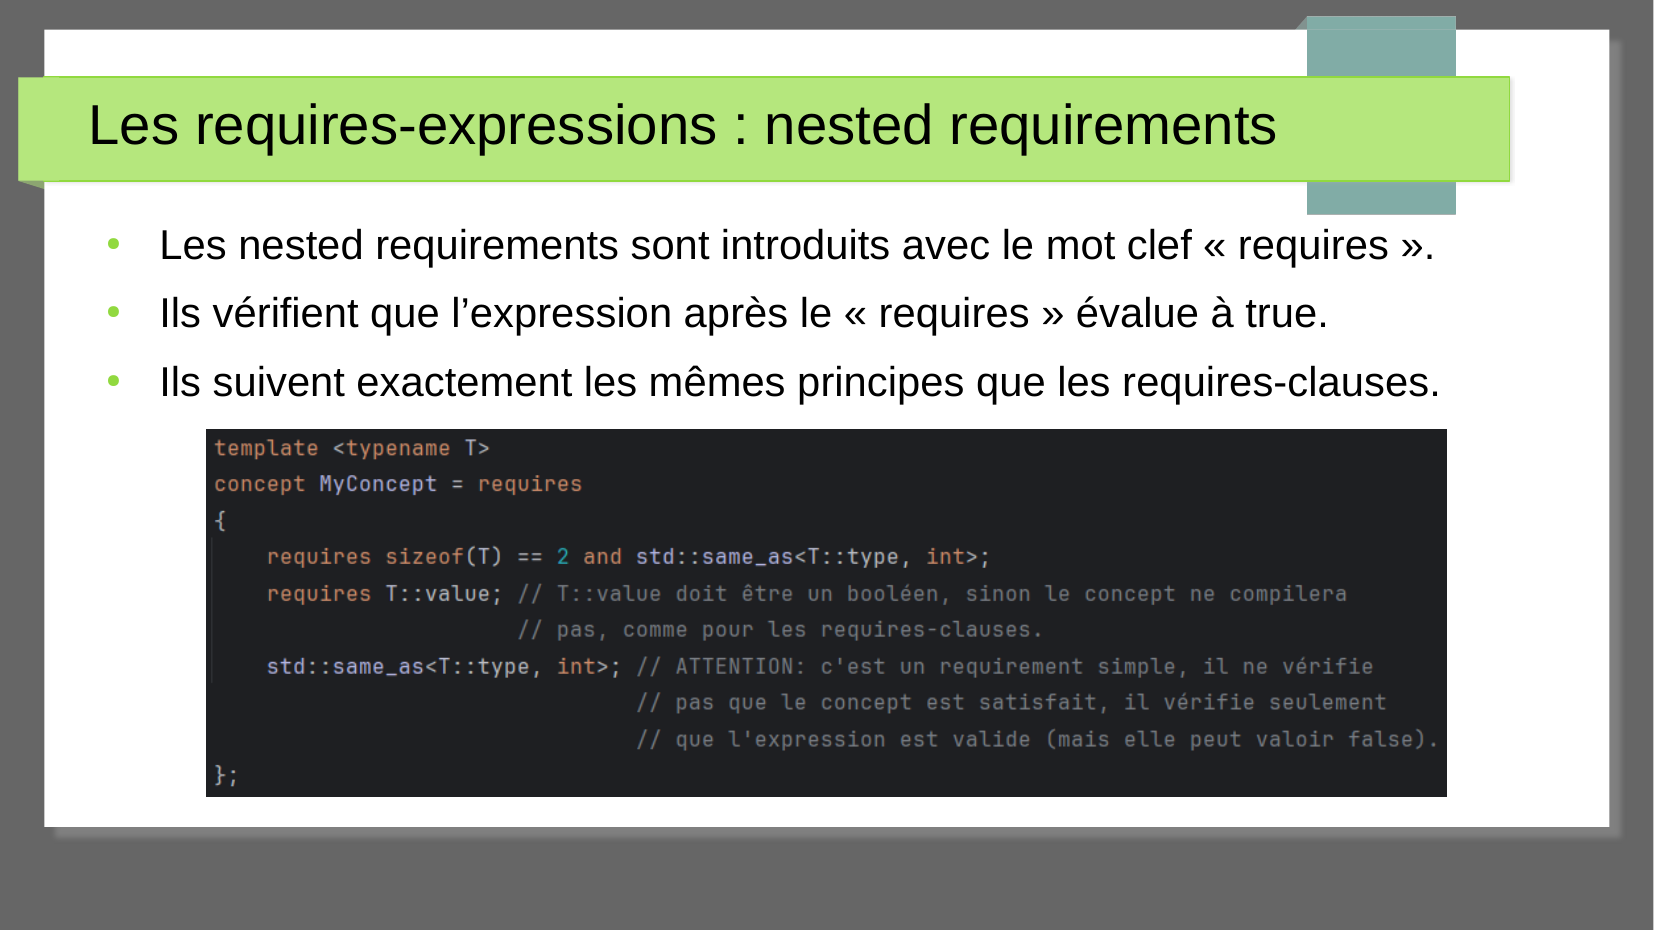

# Les requires-expressions : nested requirements
Les nested requirements sont introduits avec le mot clef « requires ».
Ils vérifient que l’expression après le « requires » évalue à true.
Ils suivent exactement les mêmes principes que les requires-clauses.